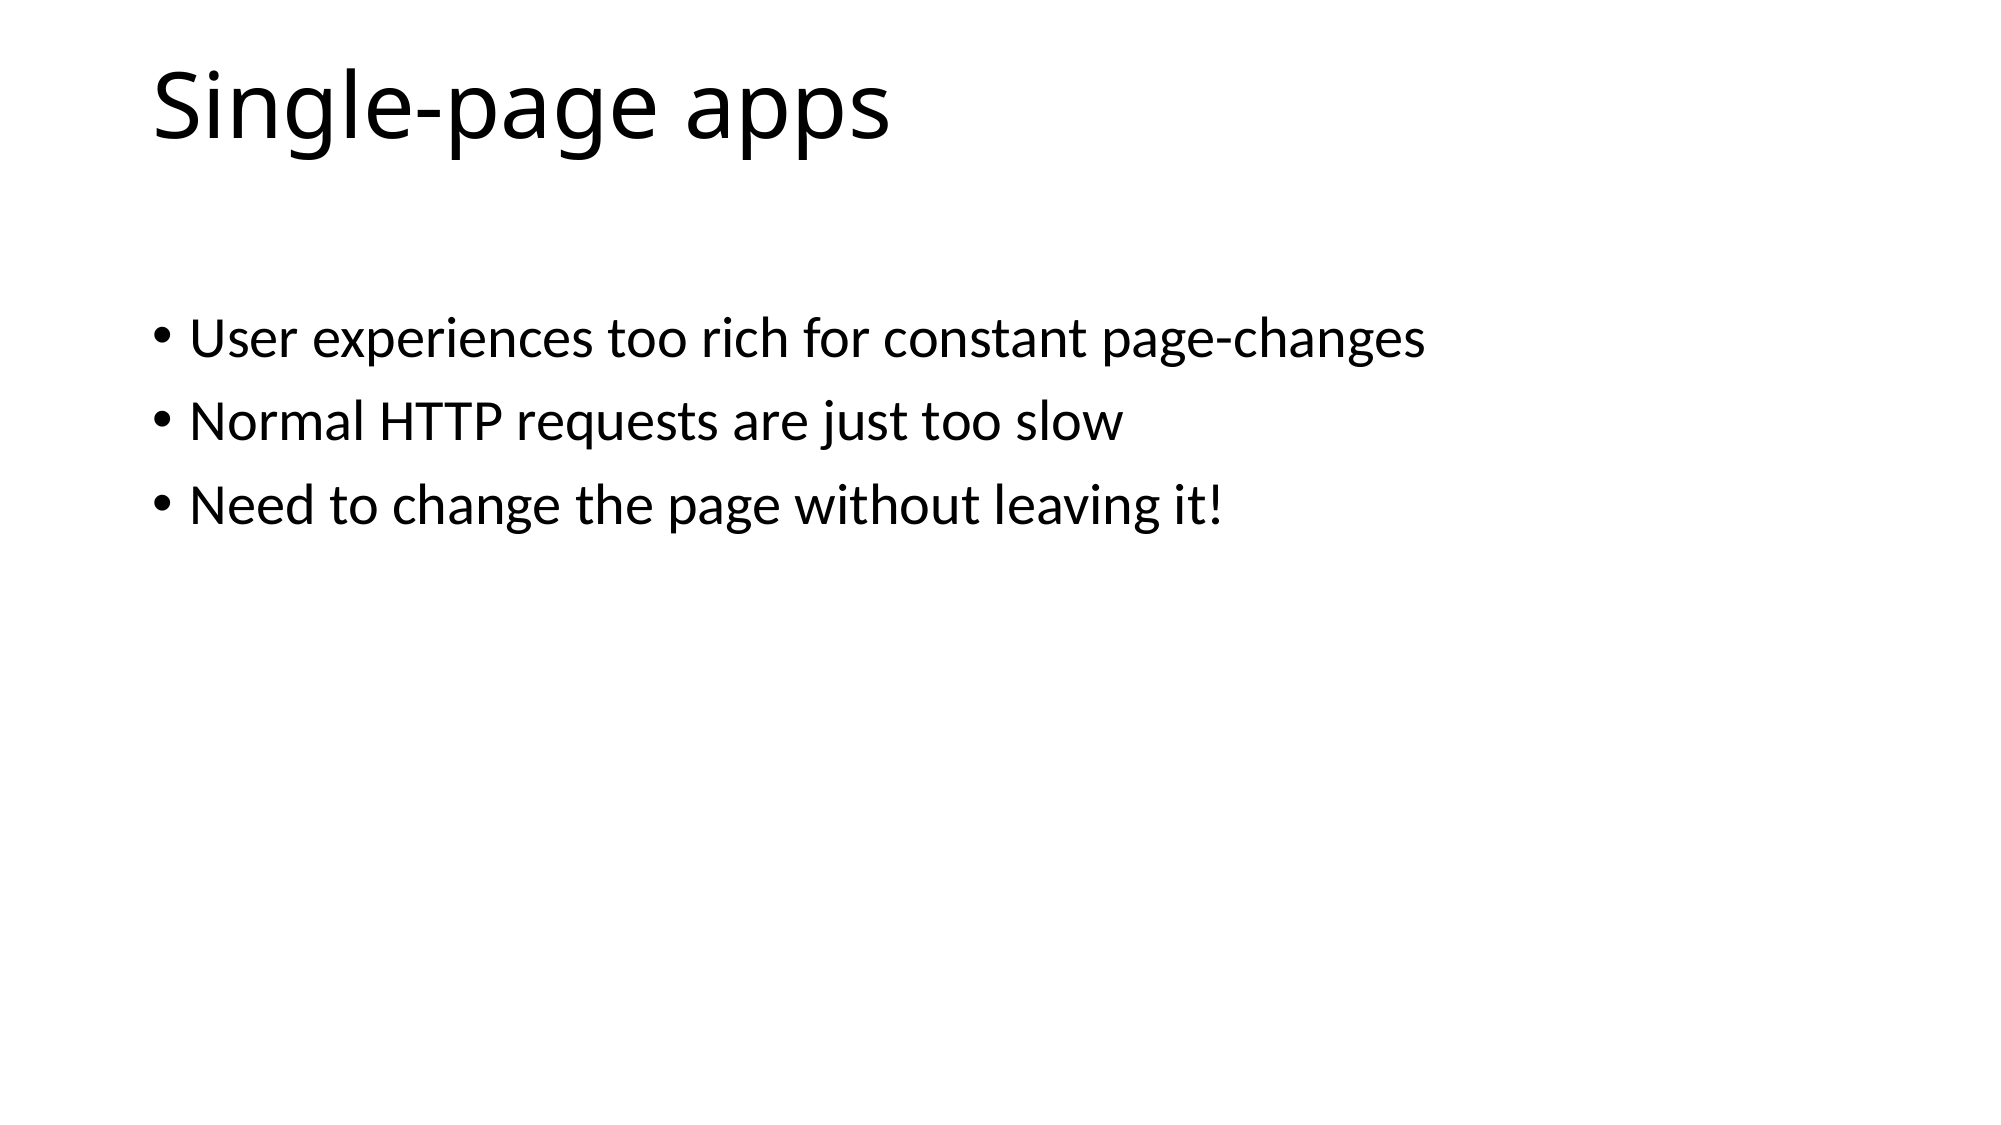

# Single-page apps
User experiences too rich for constant page-changes
Normal HTTP requests are just too slow
Need to change the page without leaving it!